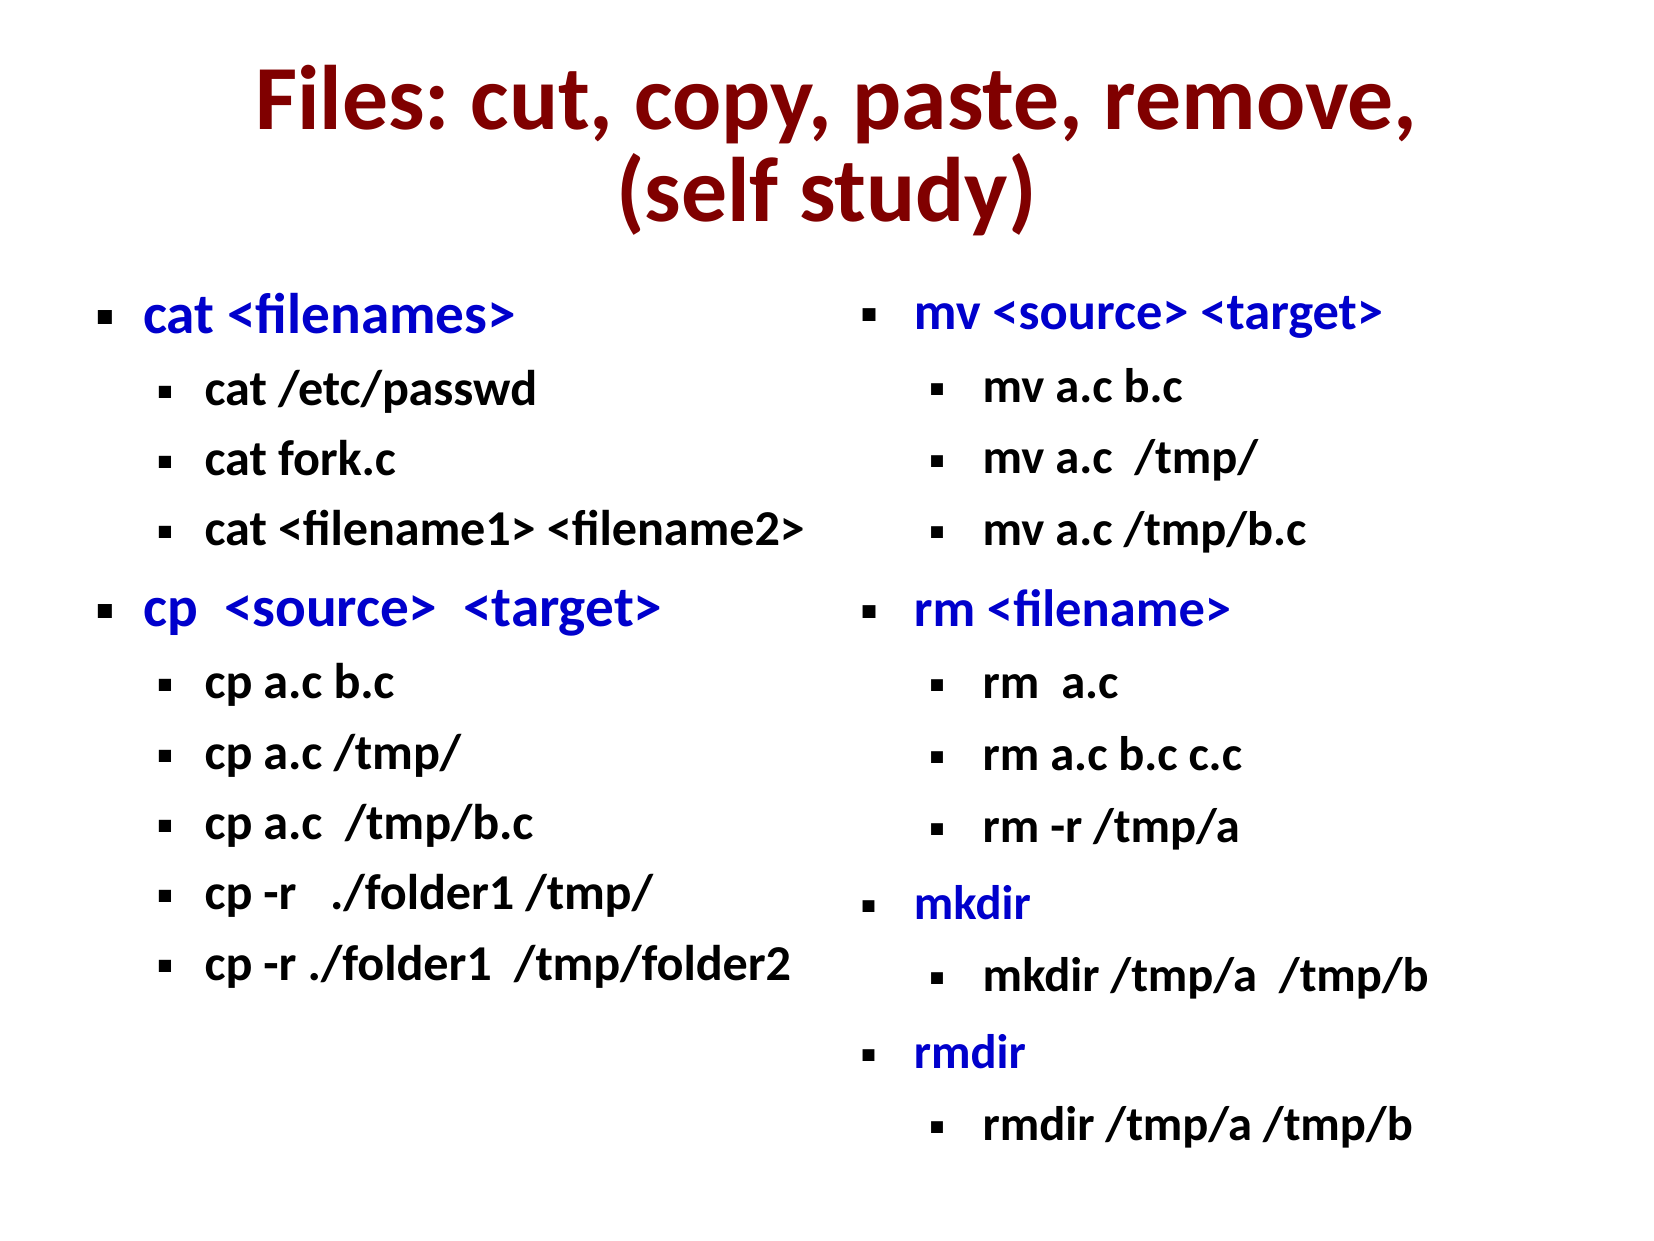

# Files: cut, copy, paste, remove, (self study)
cat <filenames>
cat /etc/passwd
cat fork.c
cat <filename1> <filename2>
cp <source> <target>
cp a.c b.c
cp a.c /tmp/
cp a.c /tmp/b.c
cp -r ./folder1 /tmp/
cp -r ./folder1 /tmp/folder2
mv <source> <target>
mv a.c b.c
mv a.c /tmp/
mv a.c /tmp/b.c
rm <filename>
rm a.c
rm a.c b.c c.c
rm -r /tmp/a
mkdir
mkdir /tmp/a /tmp/b
rmdir
rmdir /tmp/a /tmp/b